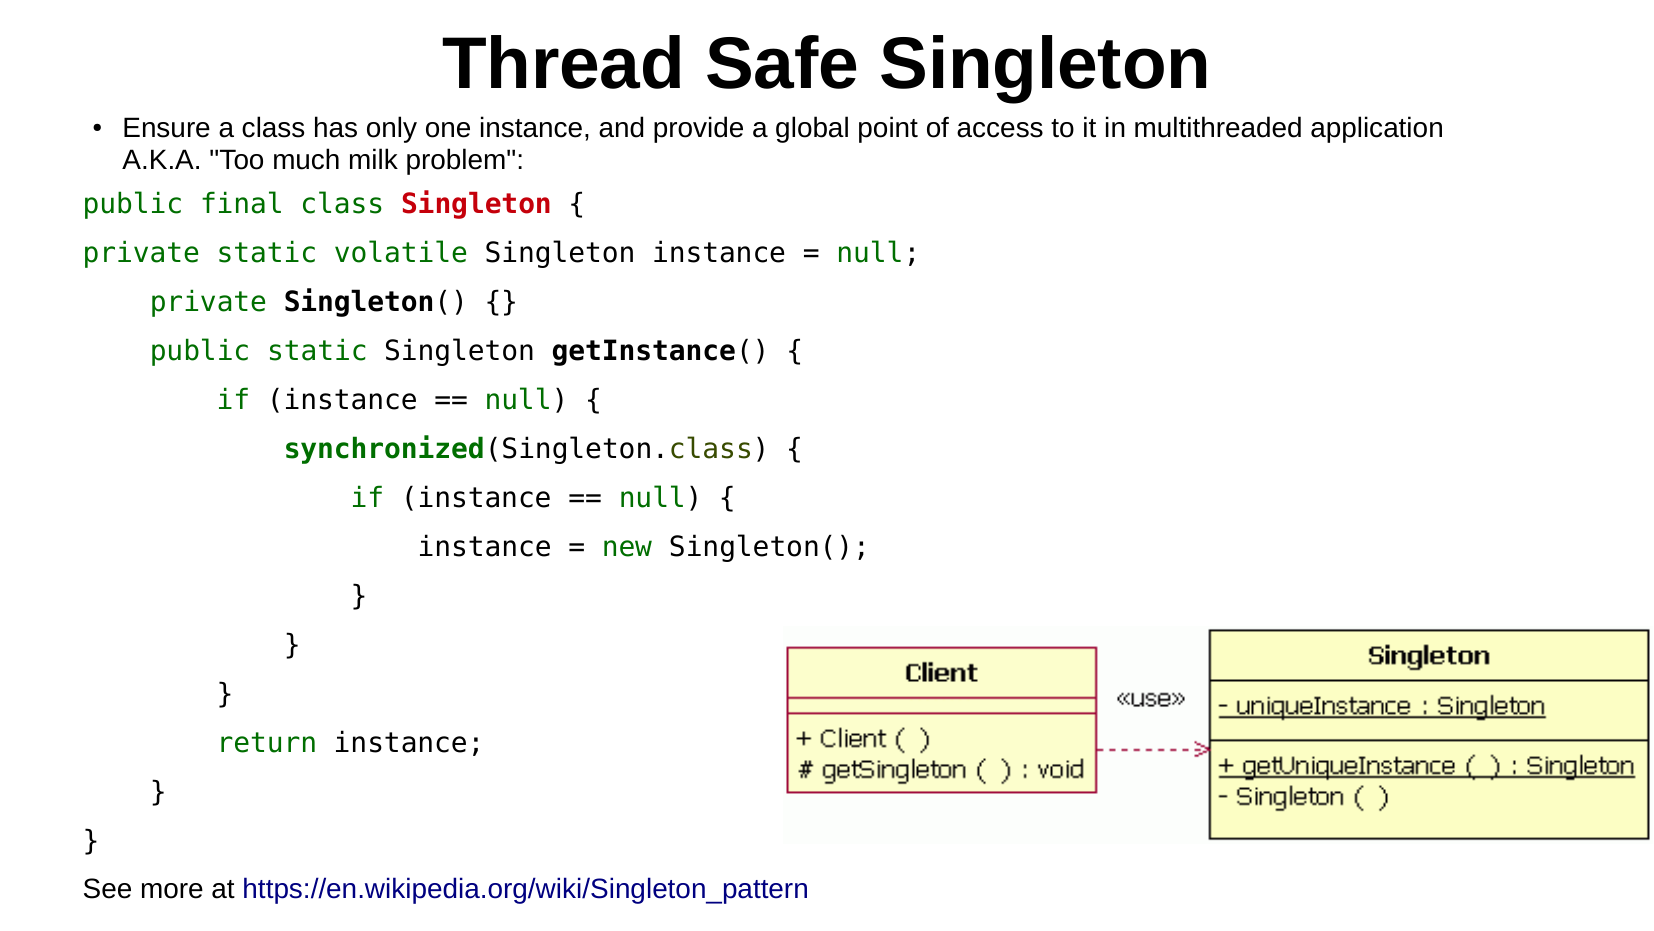

# Thread Safe Singleton
Ensure a class has only one instance, and provide a global point of access to it in multithreaded application
A.K.A. "Too much milk problem":
public final class Singleton {
private static volatile Singleton instance = null;
 private Singleton() {}
 public static Singleton getInstance() {
 if (instance == null) {
 synchronized(Singleton.class) {
 if (instance == null) {
 instance = new Singleton();
 }
 }
 }
 return instance;
 }
}
See more at https://en.wikipedia.org/wiki/Singleton_pattern